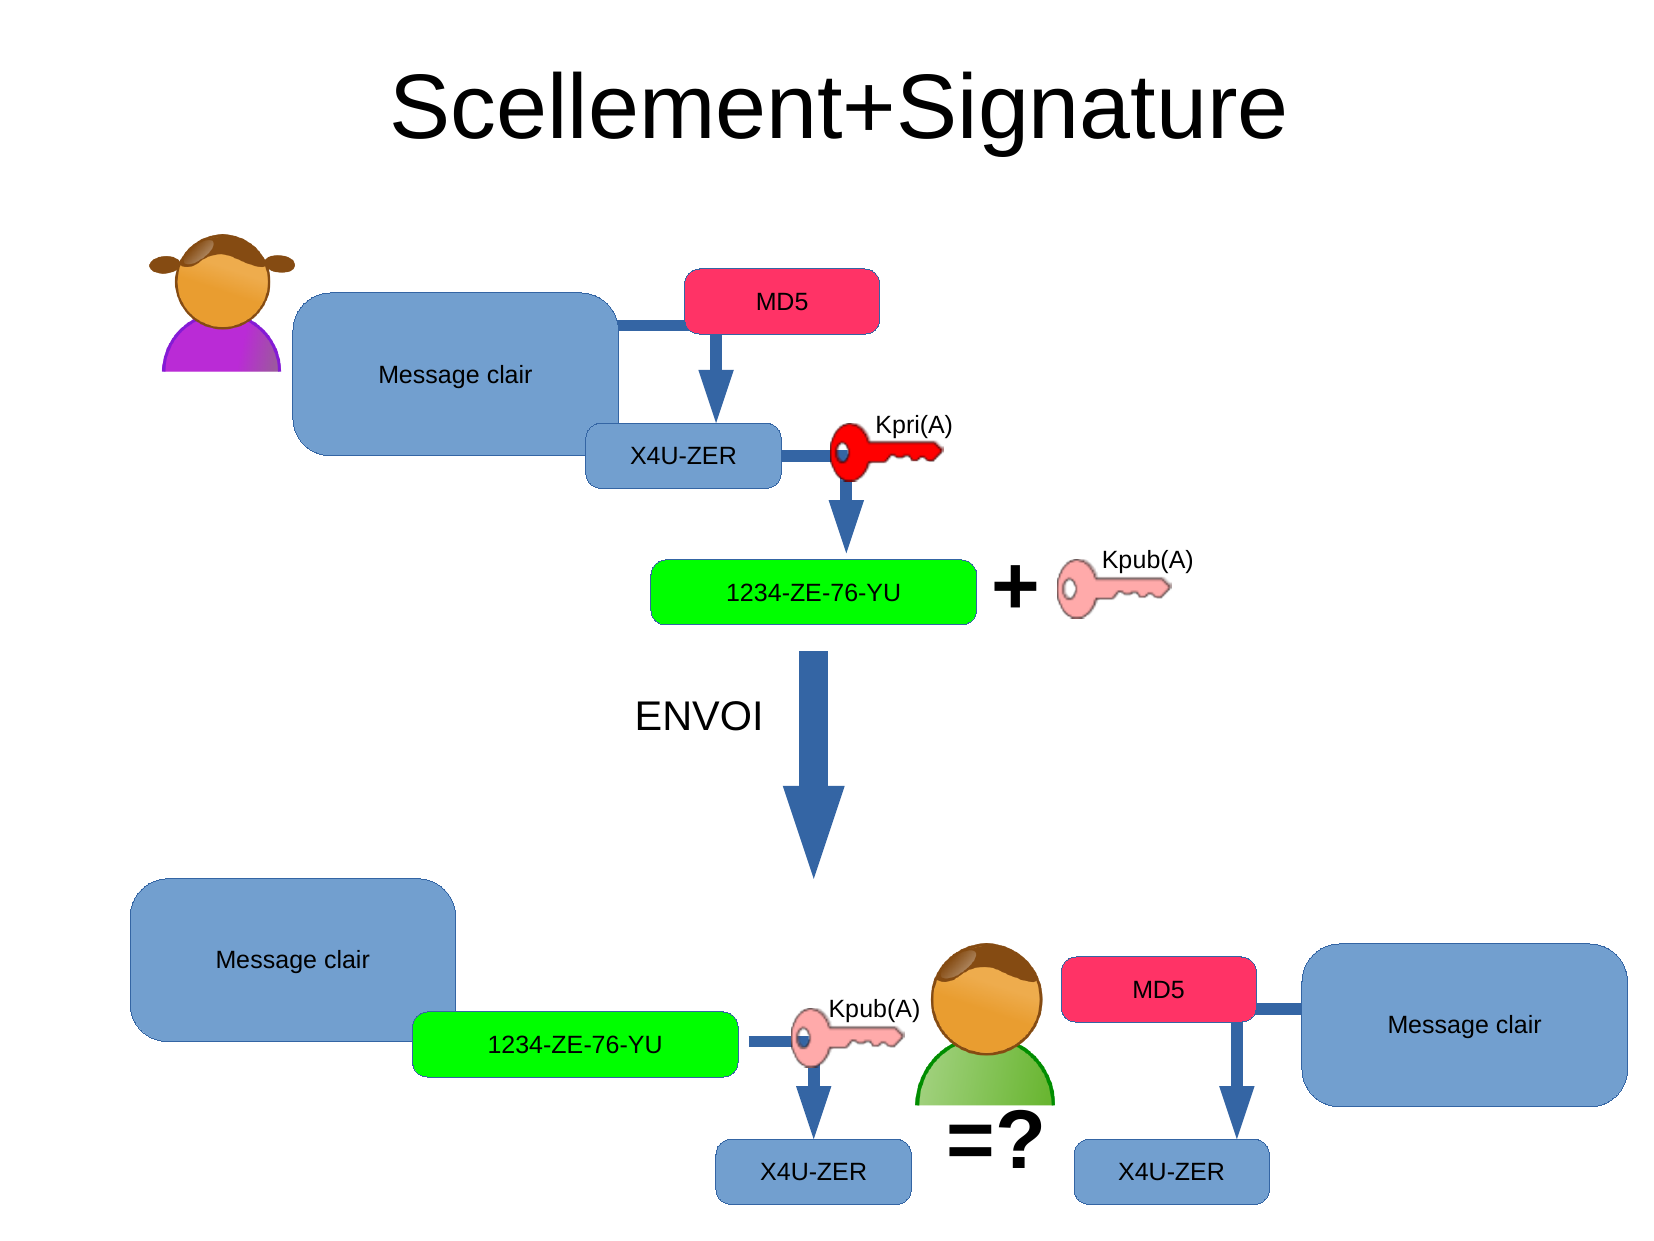

# Scellement+Signature
MD5
Message clair
Kpri(A)
X4U-ZER
+
Kpub(A)
1234-ZE-76-YU
ENVOI
Message clair
Message clair
MD5
Kpub(A)
1234-ZE-76-YU
=?
X4U-ZER
X4U-ZER